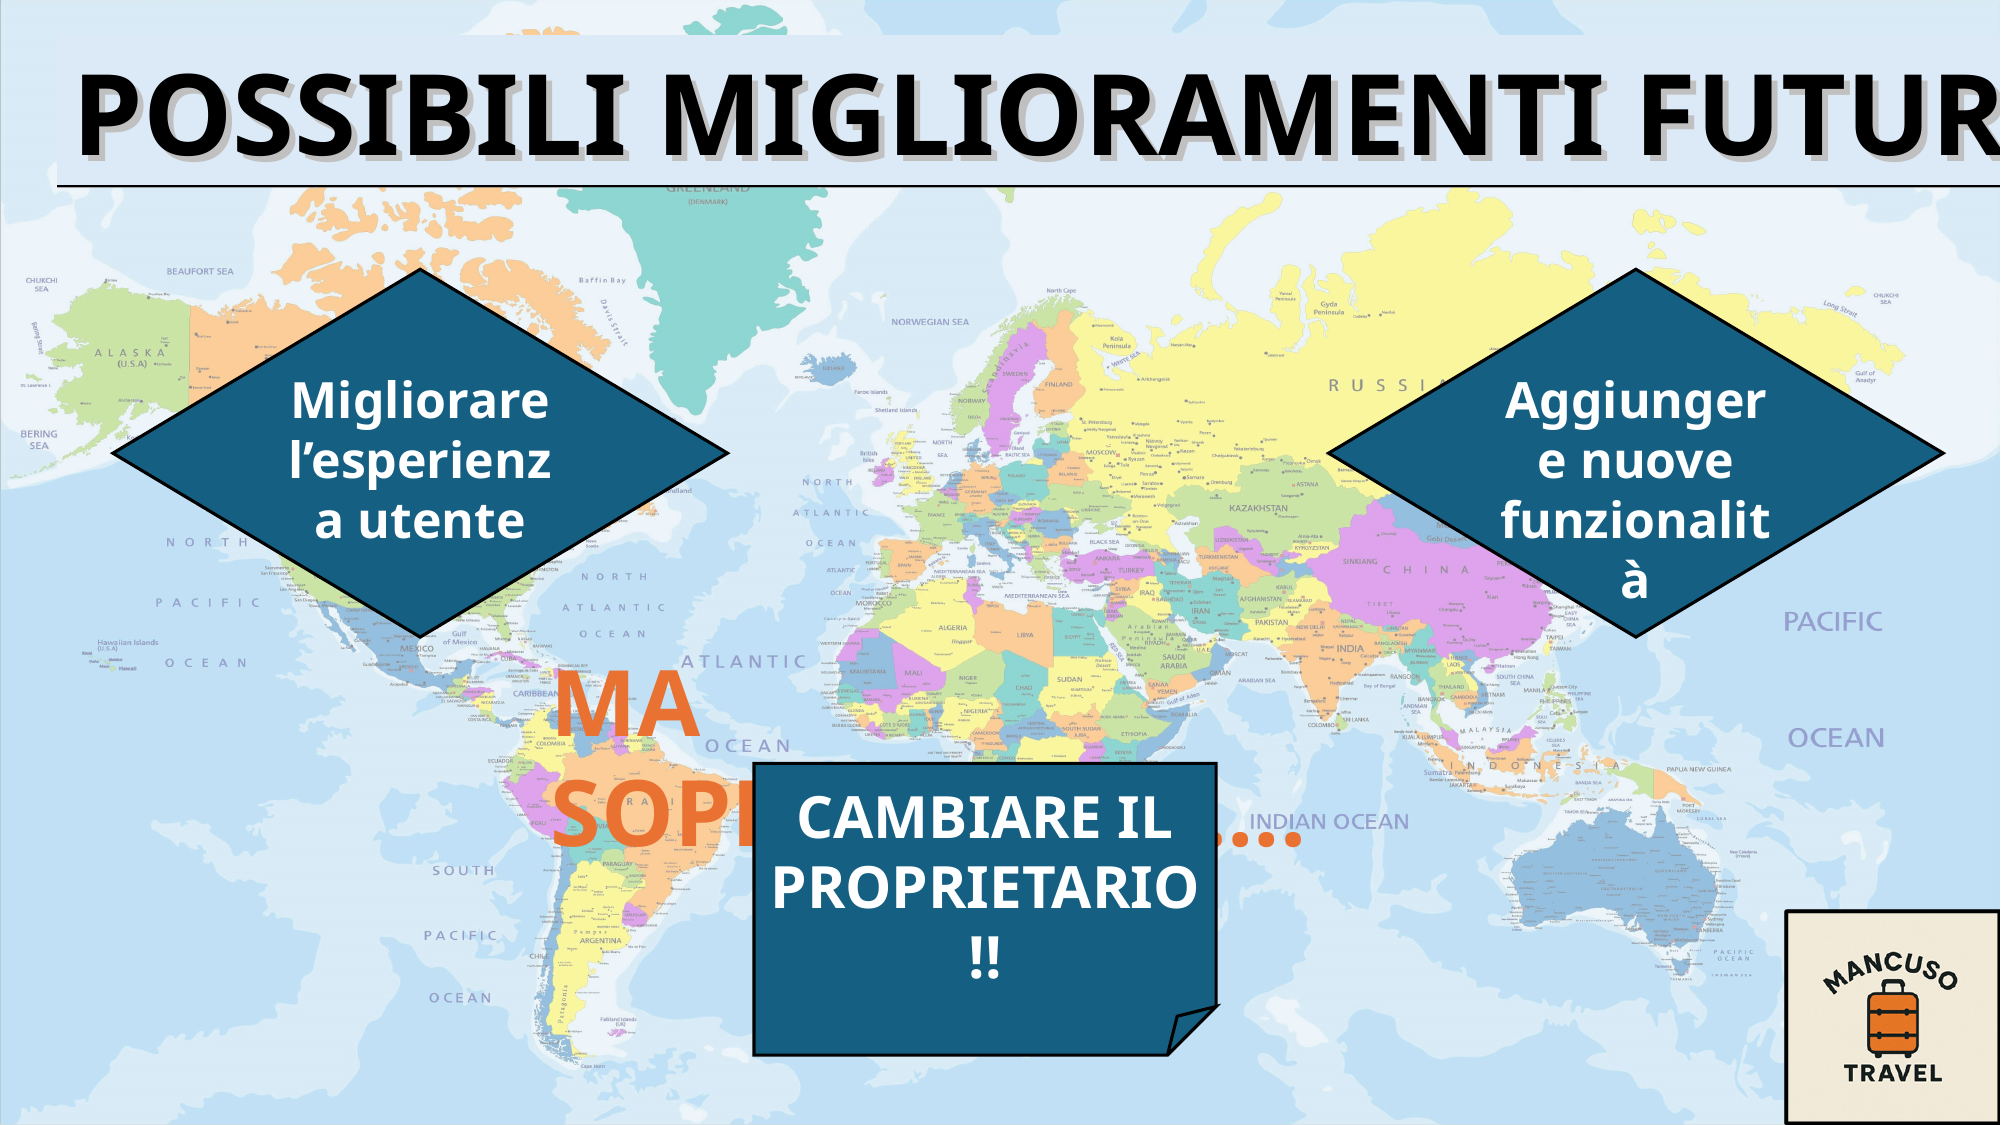

POSSIBILI MIGLIORAMENTI FUTURI
Migliorare l’esperienza utente
Aggiungere nuove funzionalità
MA SOPRATTUTTO….
CAMBIARE IL PROPRIETARIO!!